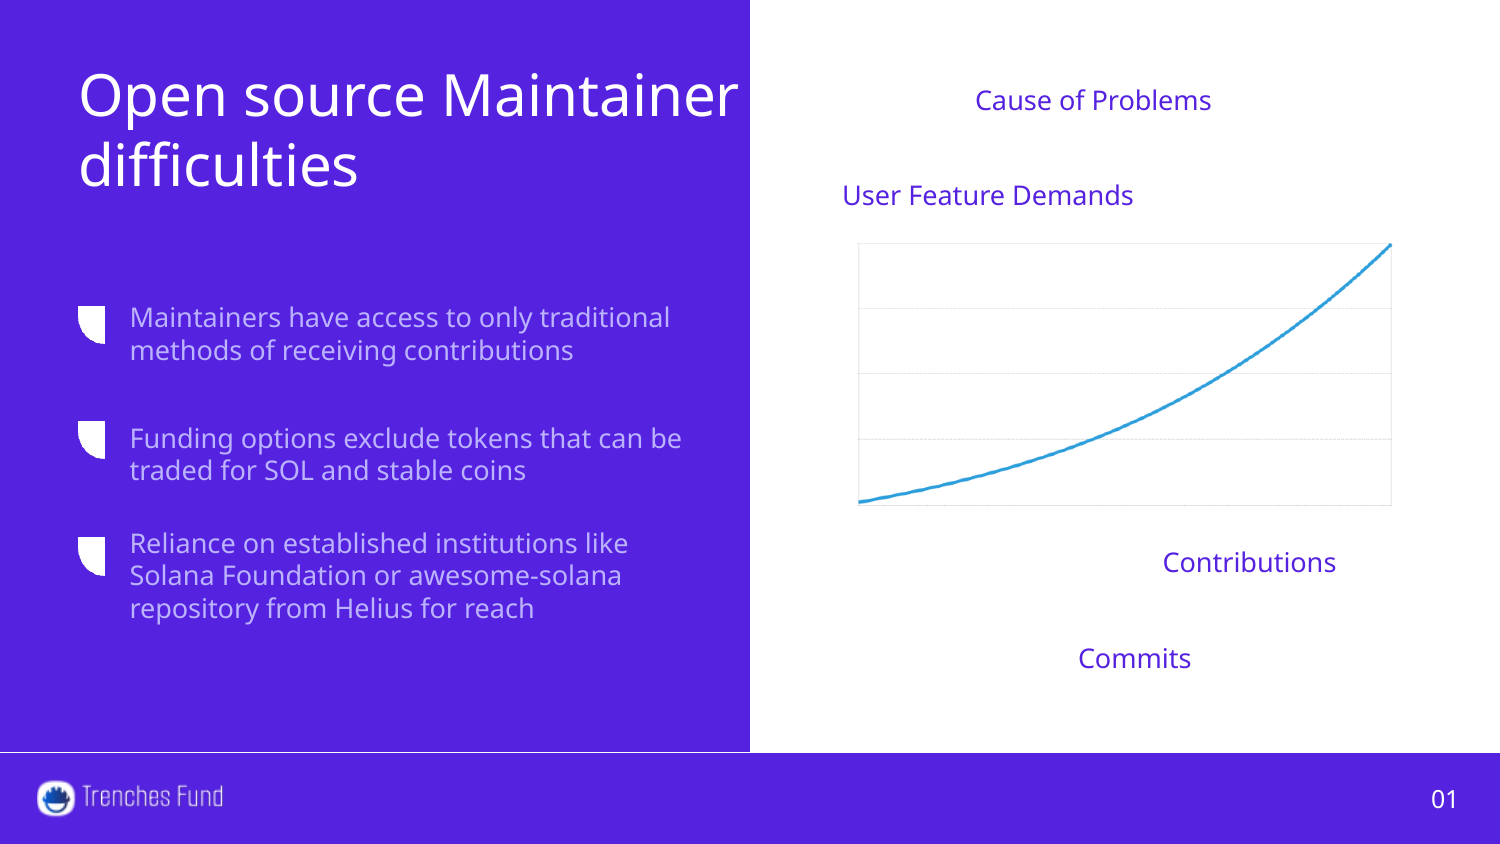

Open source Maintainer difficulties
Cause of Problems
User Feature Demands
Maintainers have access to only traditional methods of receiving contributions
Funding options exclude tokens that can be traded for SOL and stable coins
Reliance on established institutions like Solana Foundation or awesome-solana repository from Helius for reach
Contributions
Commits
01